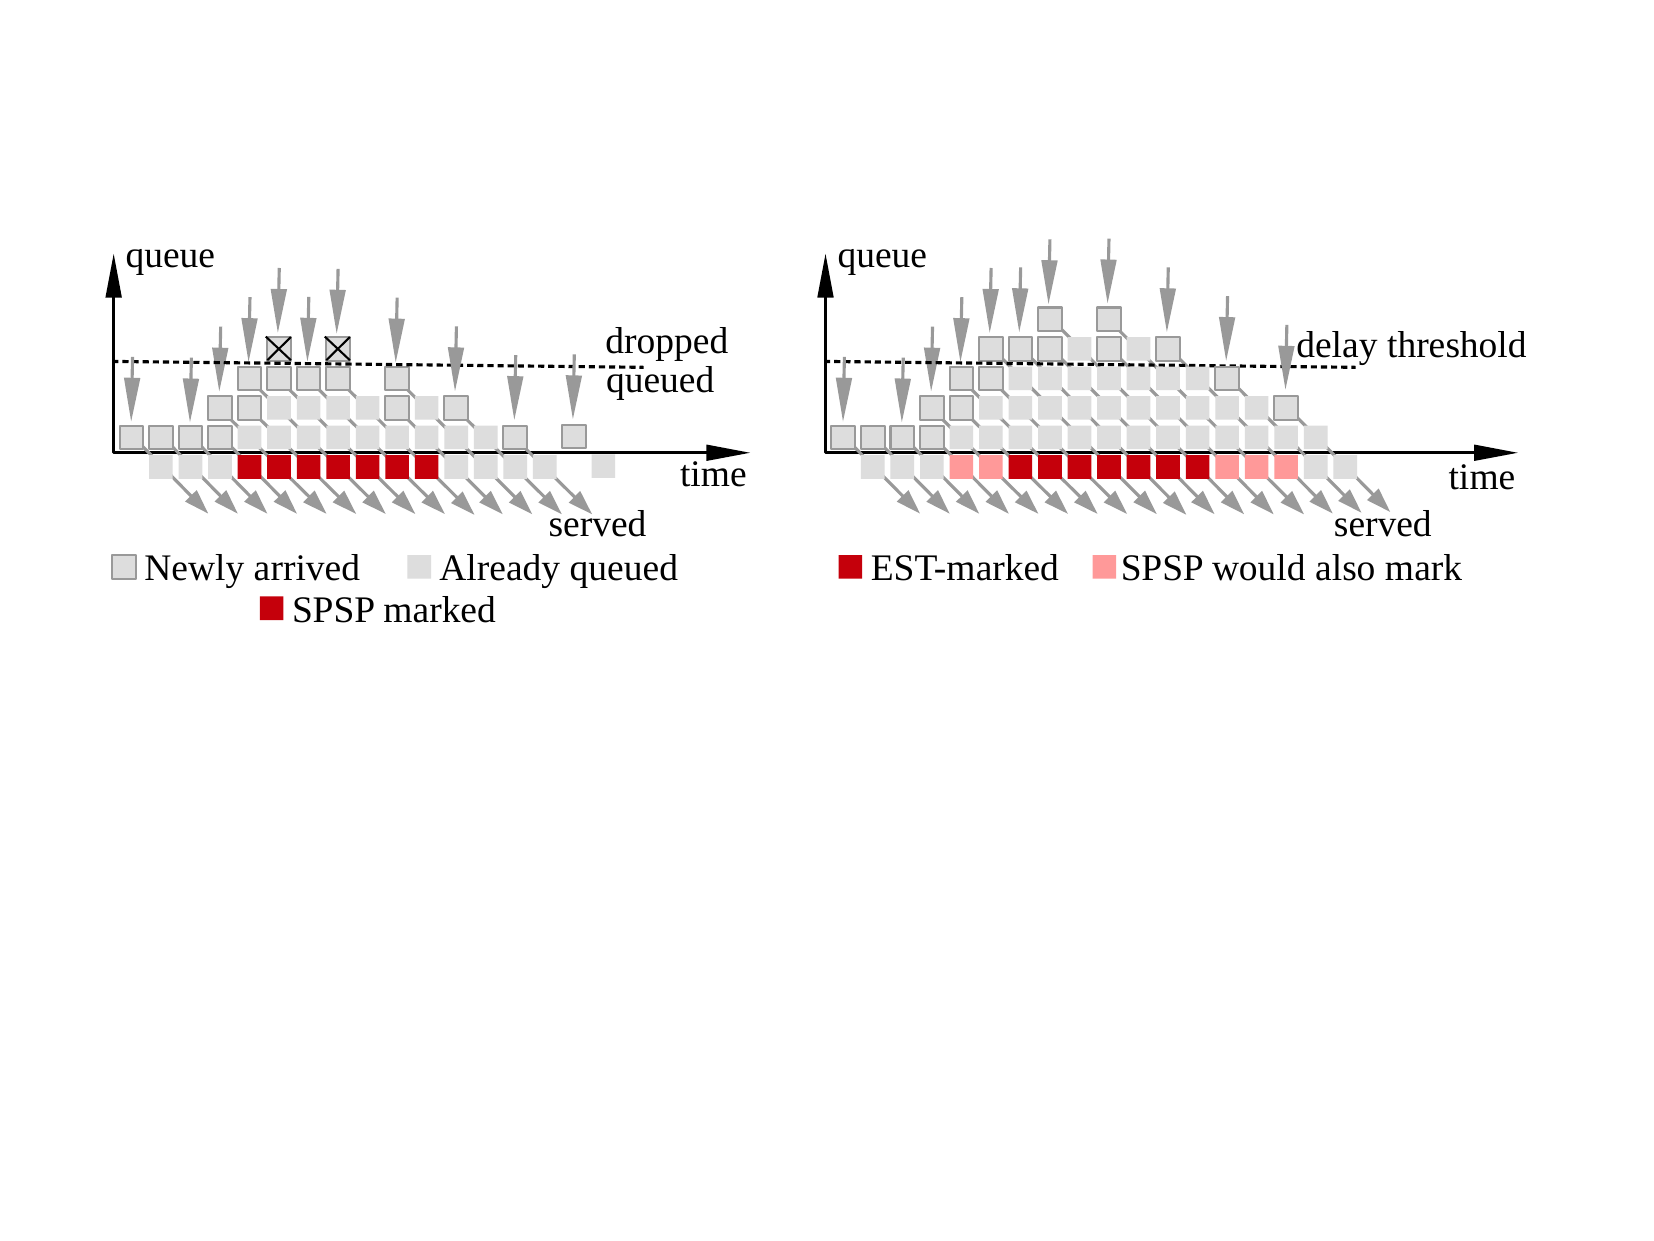

queue
queue
dropped
delay threshold
queued
time
time
served
served
Newly arrived	 Already queued
		SPSP marked
EST-marked	 SPSP would also mark